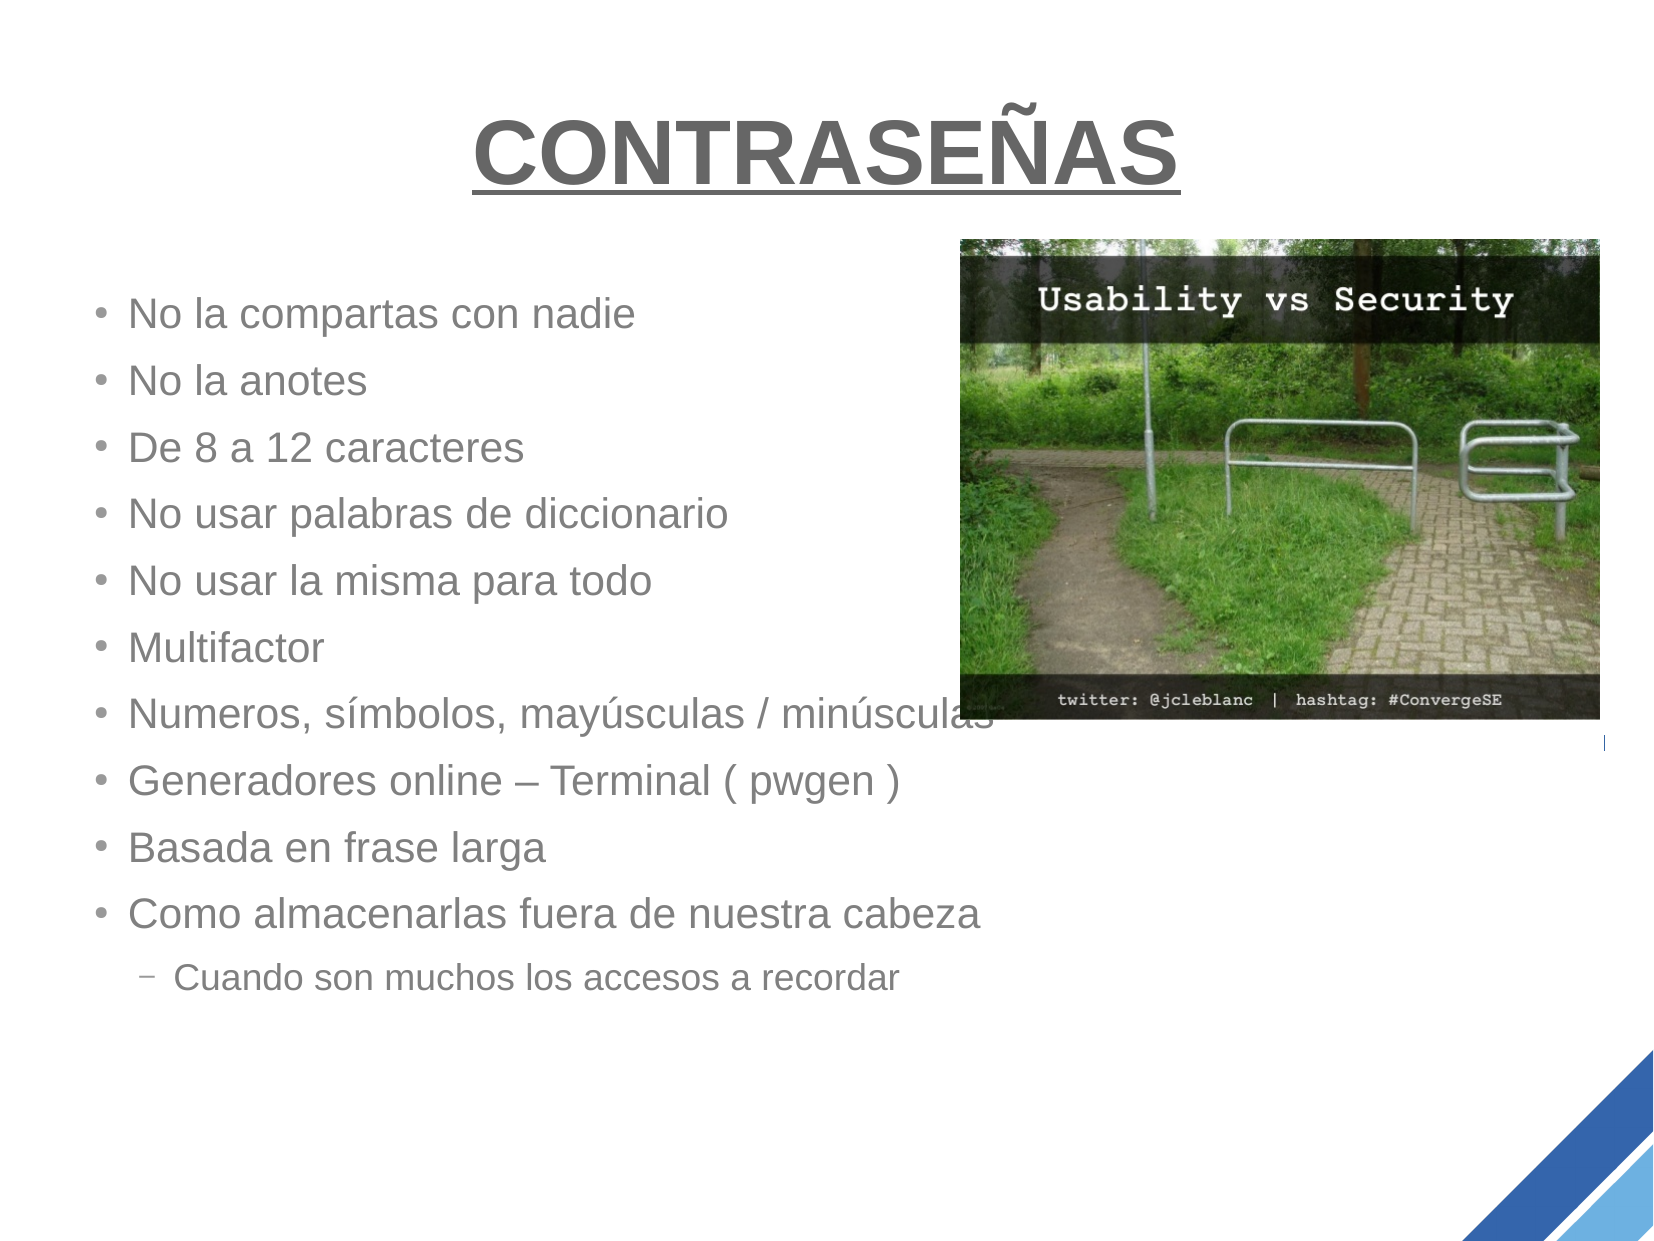

# CONTRASEÑAS
No la compartas con nadie
No la anotes
De 8 a 12 caracteres
No usar palabras de diccionario
No usar la misma para todo
Multifactor
Numeros, símbolos, mayúsculas / minúsculas
Generadores online – Terminal ( pwgen )
Basada en frase larga
Como almacenarlas fuera de nuestra cabeza
Cuando son muchos los accesos a recordar